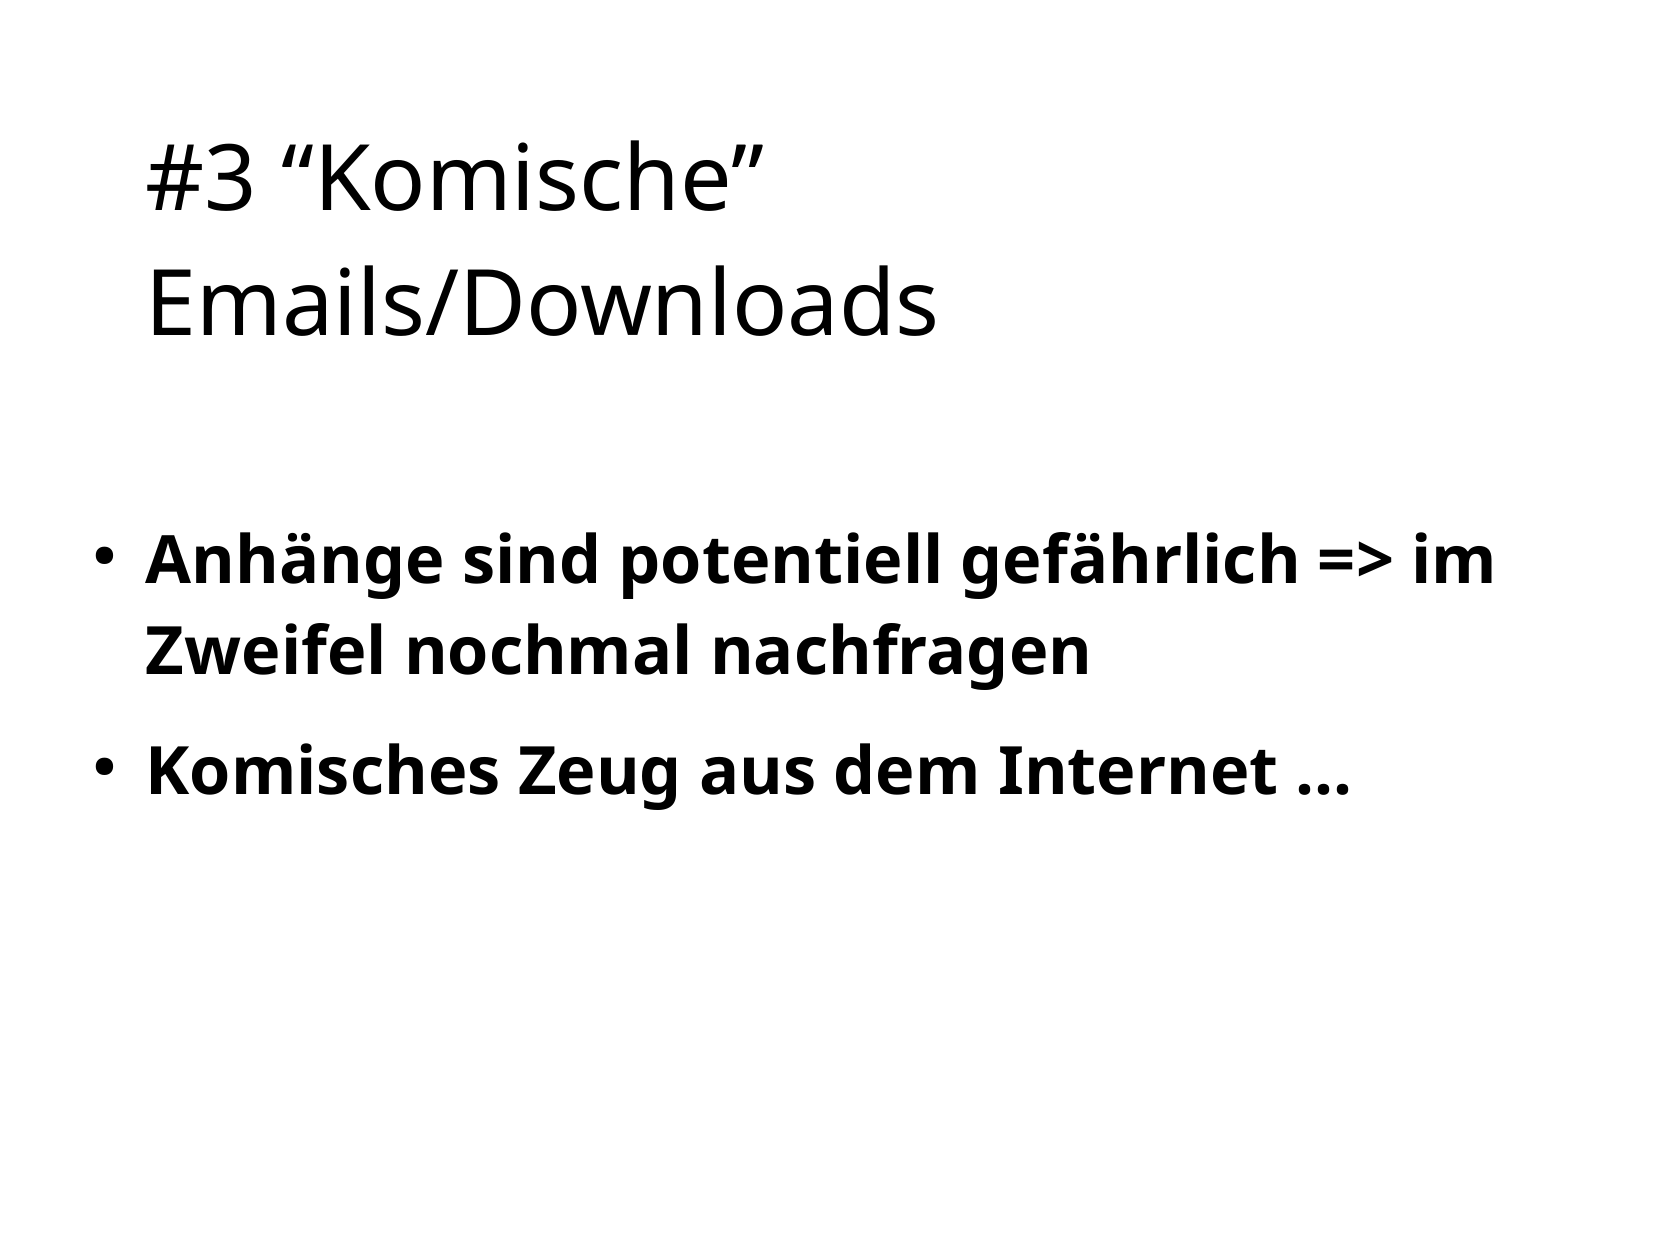

# #3 “Komische” Emails/Downloads
Anhänge sind potentiell gefährlich => im Zweifel nochmal nachfragen
Komisches Zeug aus dem Internet ...